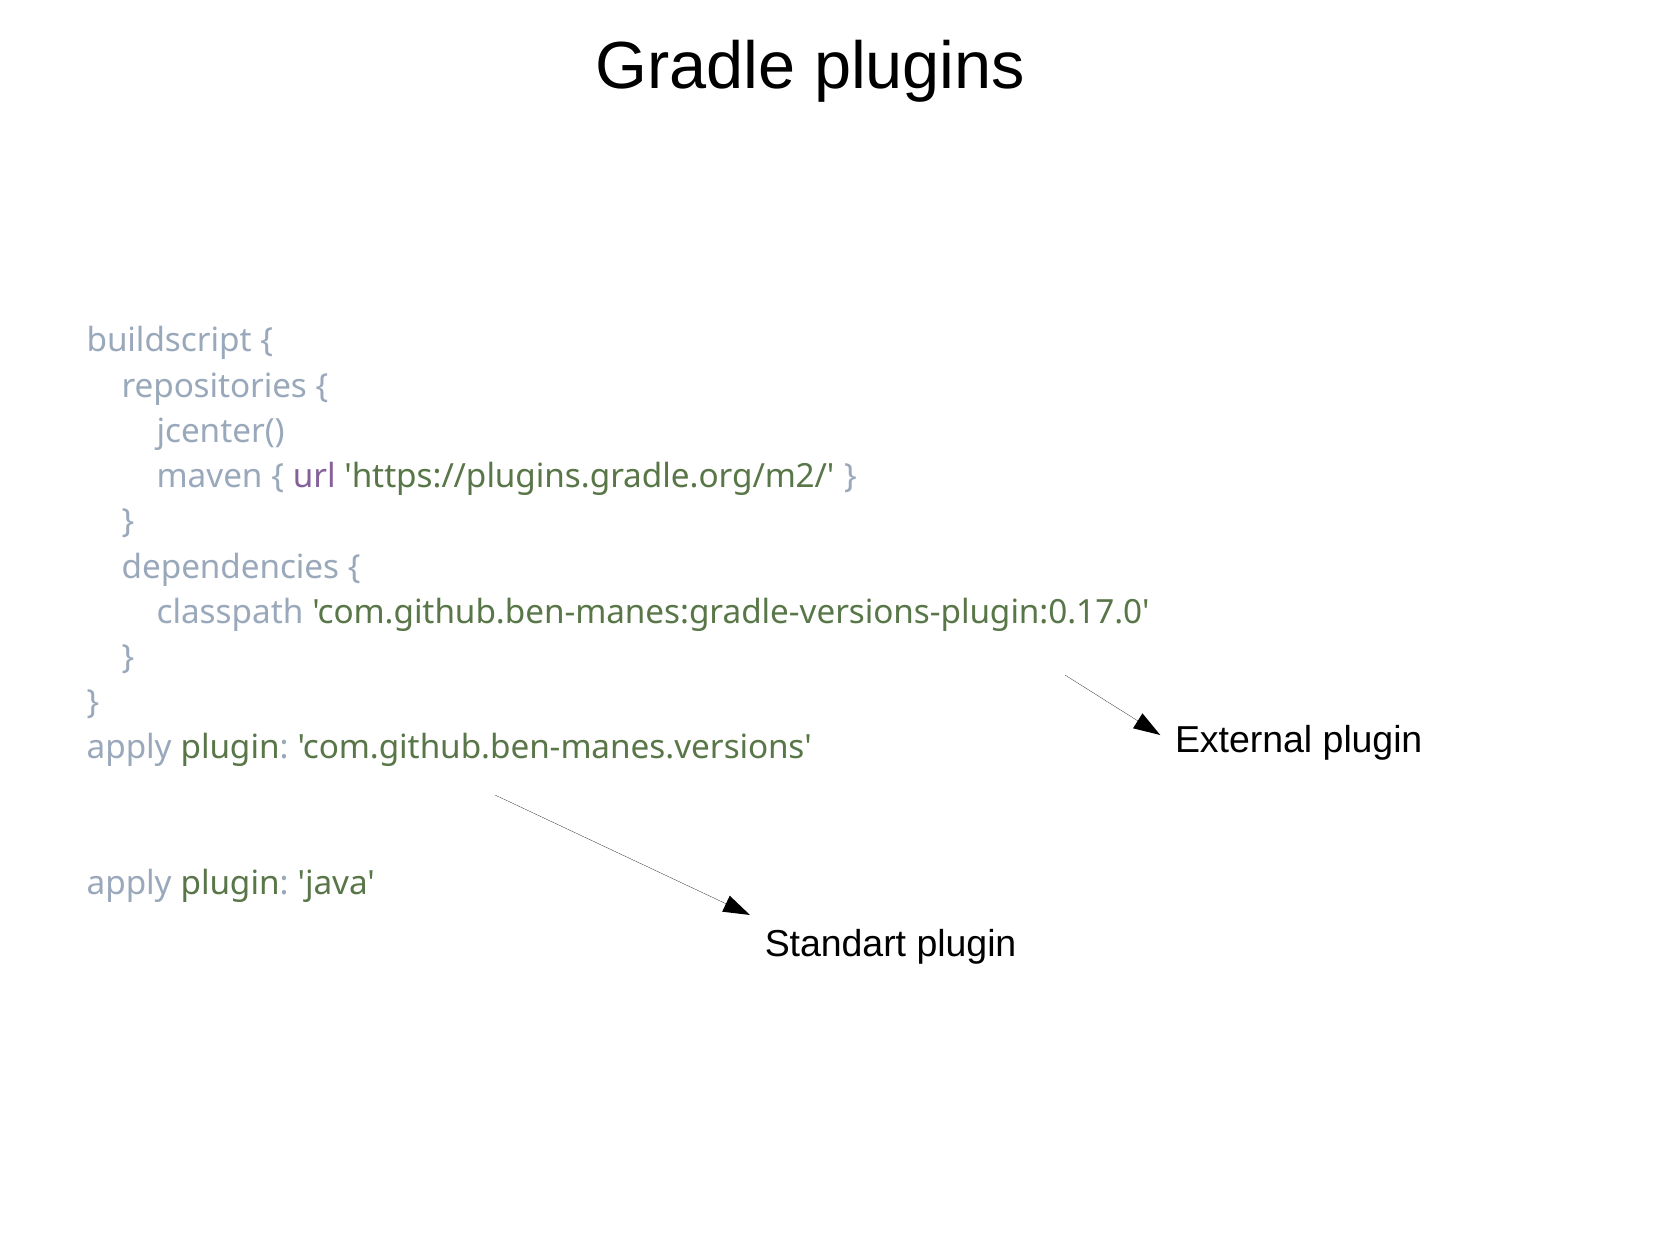

# Gradle plugins
buildscript {
 repositories {
 jcenter()
 maven { url 'https://plugins.gradle.org/m2/' }
 }
 dependencies {
 classpath 'com.github.ben-manes:gradle-versions-plugin:0.17.0'
 }
}
apply plugin: 'com.github.ben-manes.versions'
apply plugin: 'java'
External plugin
Standart plugin